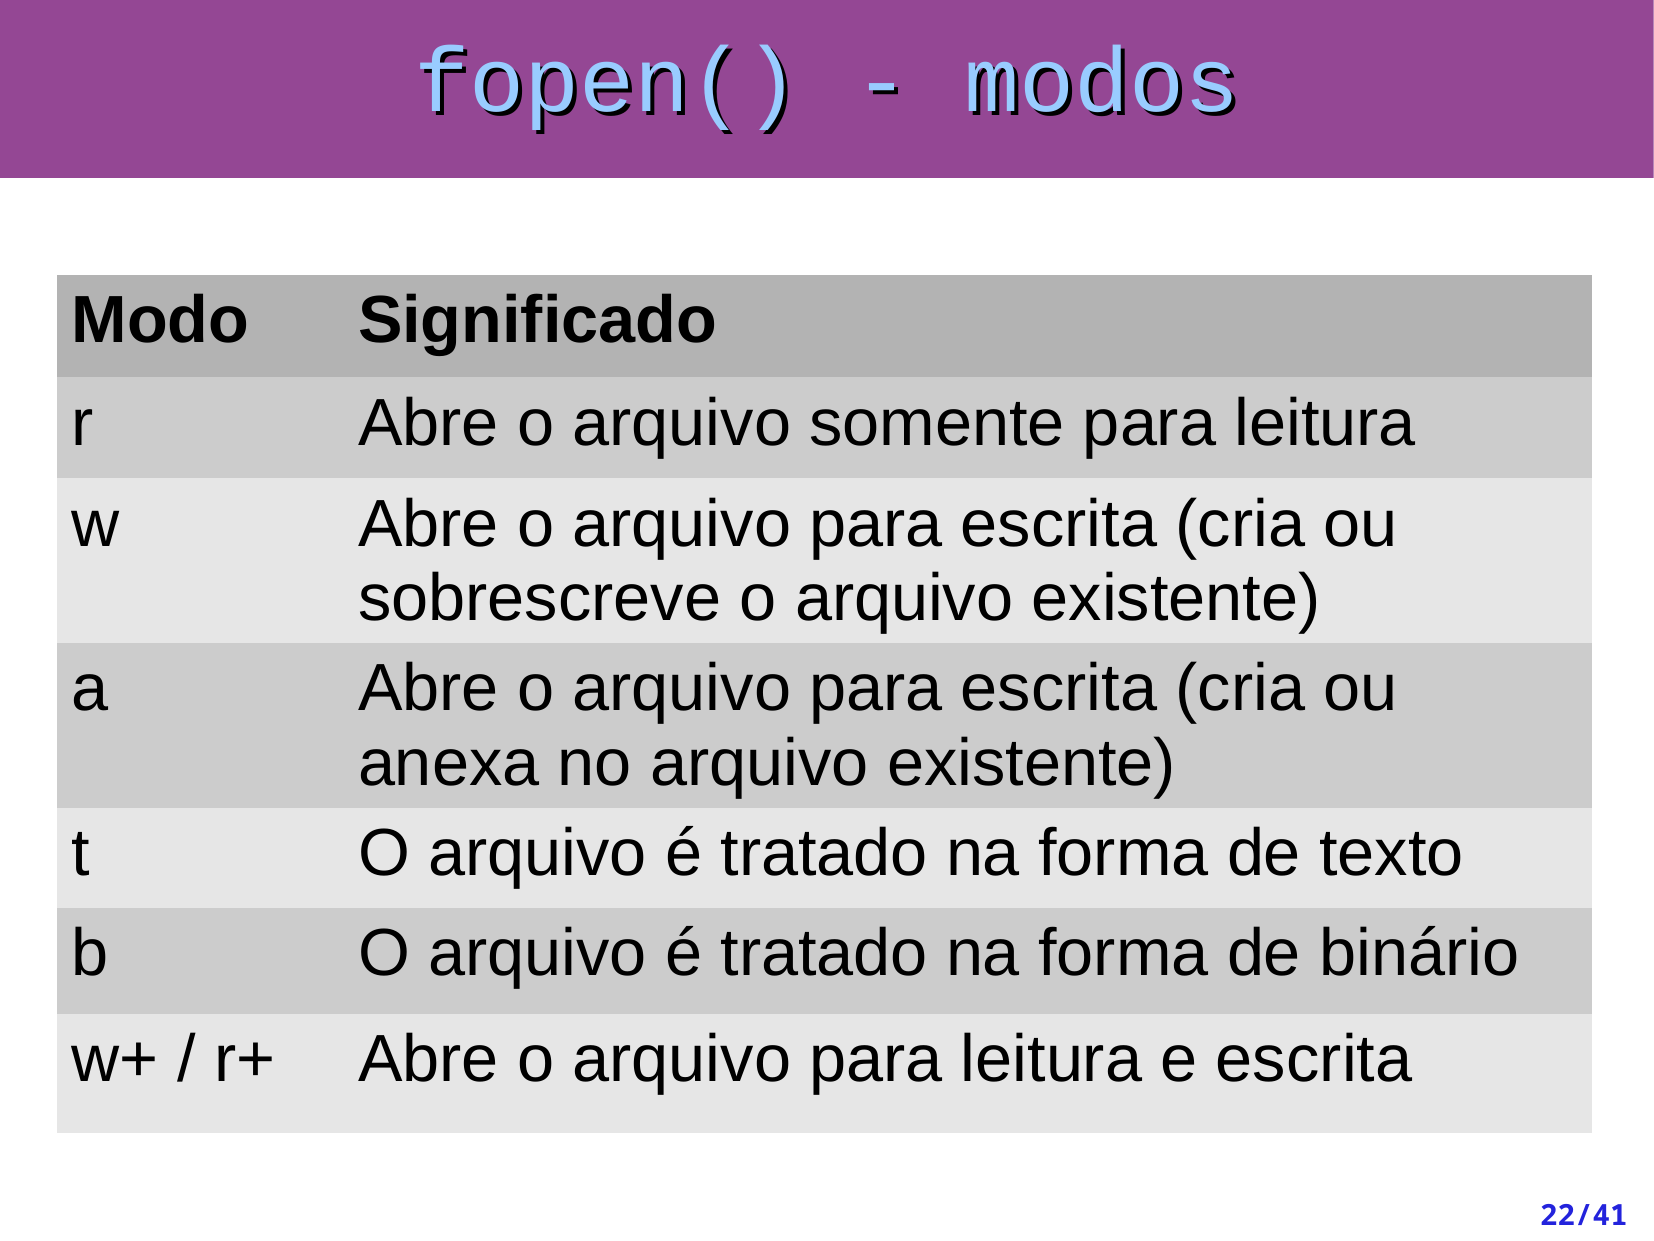

# fopen() - modos
| Modo | Significado |
| --- | --- |
| r | Abre o arquivo somente para leitura |
| w | Abre o arquivo para escrita (cria ou sobrescreve o arquivo existente) |
| a | Abre o arquivo para escrita (cria ou anexa no arquivo existente) |
| t | O arquivo é tratado na forma de texto |
| b | O arquivo é tratado na forma de binário |
| w+ / r+ | Abre o arquivo para leitura e escrita |
22